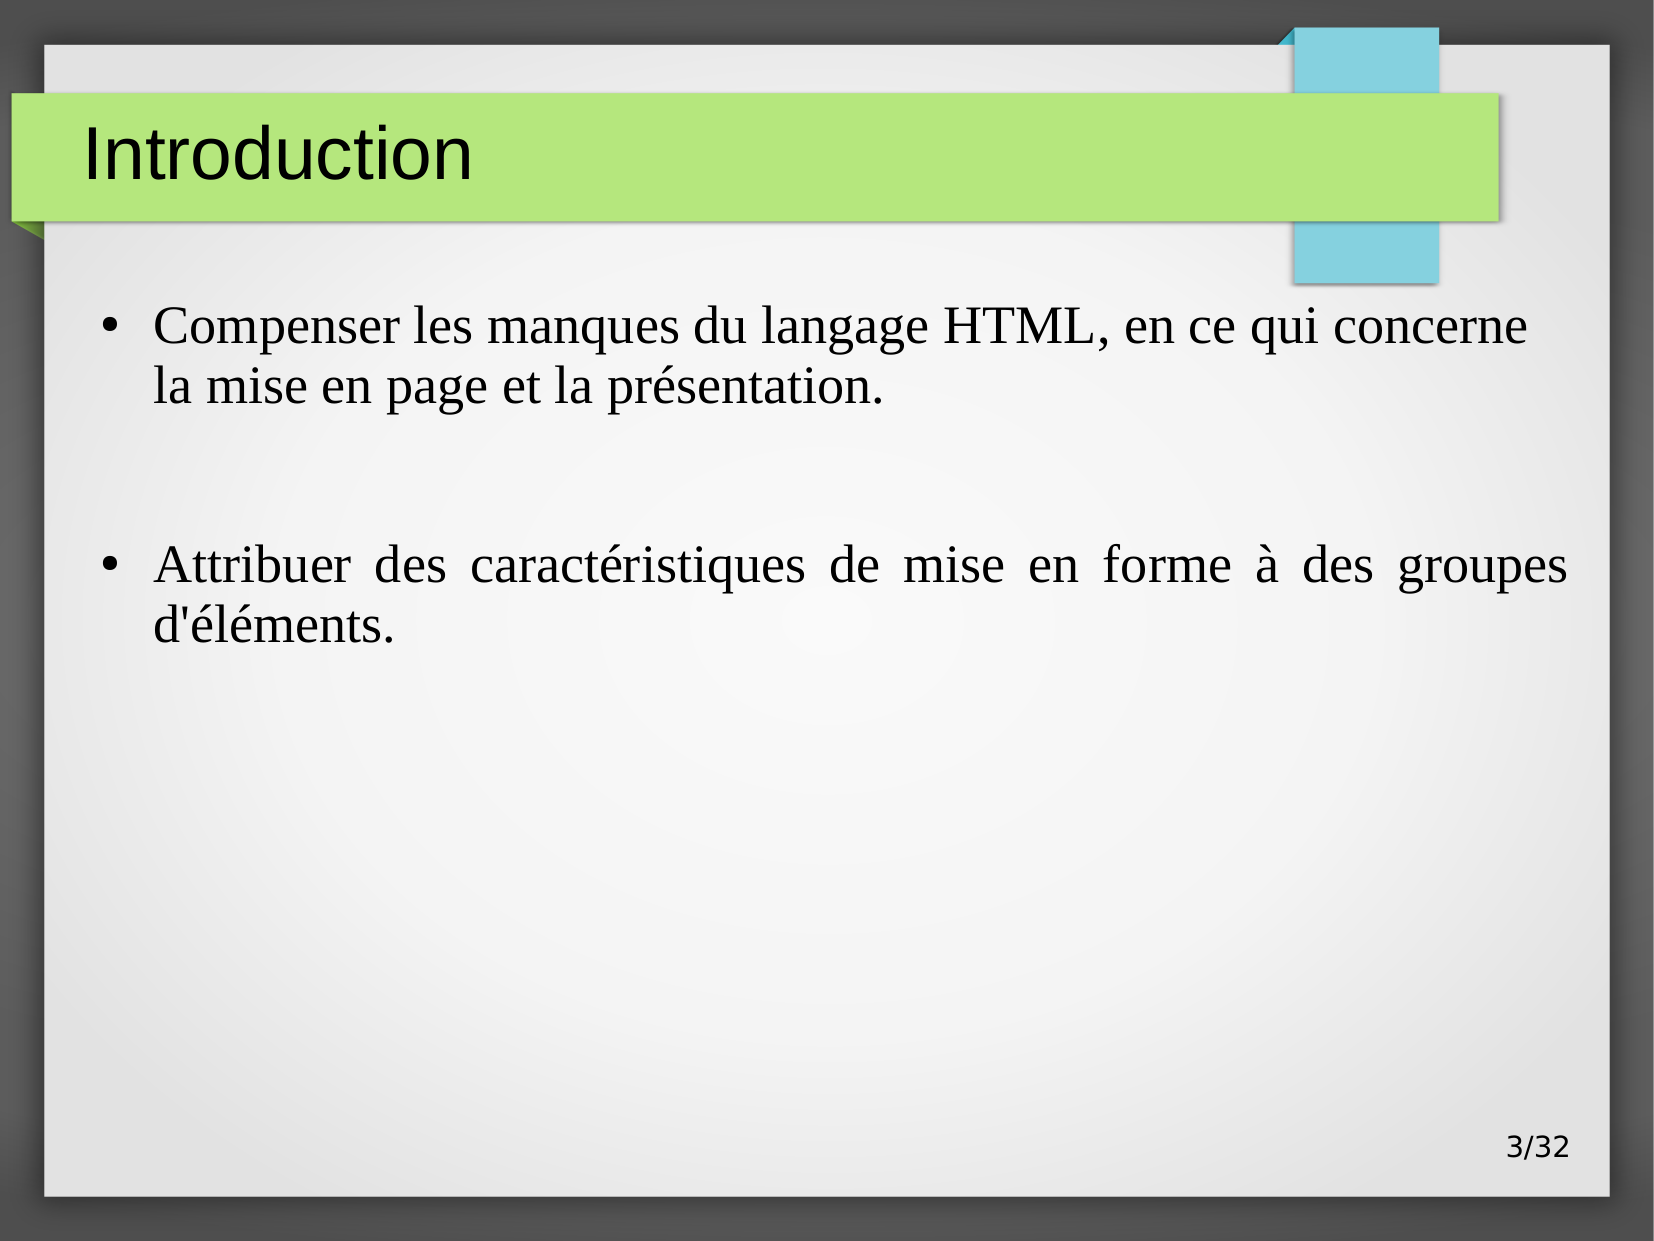

# Introduction
Compenser les manques du langage HTML, en ce qui concerne la mise en page et la présentation.
Attribuer des caractéristiques de mise en forme à des groupes d'éléments.
3